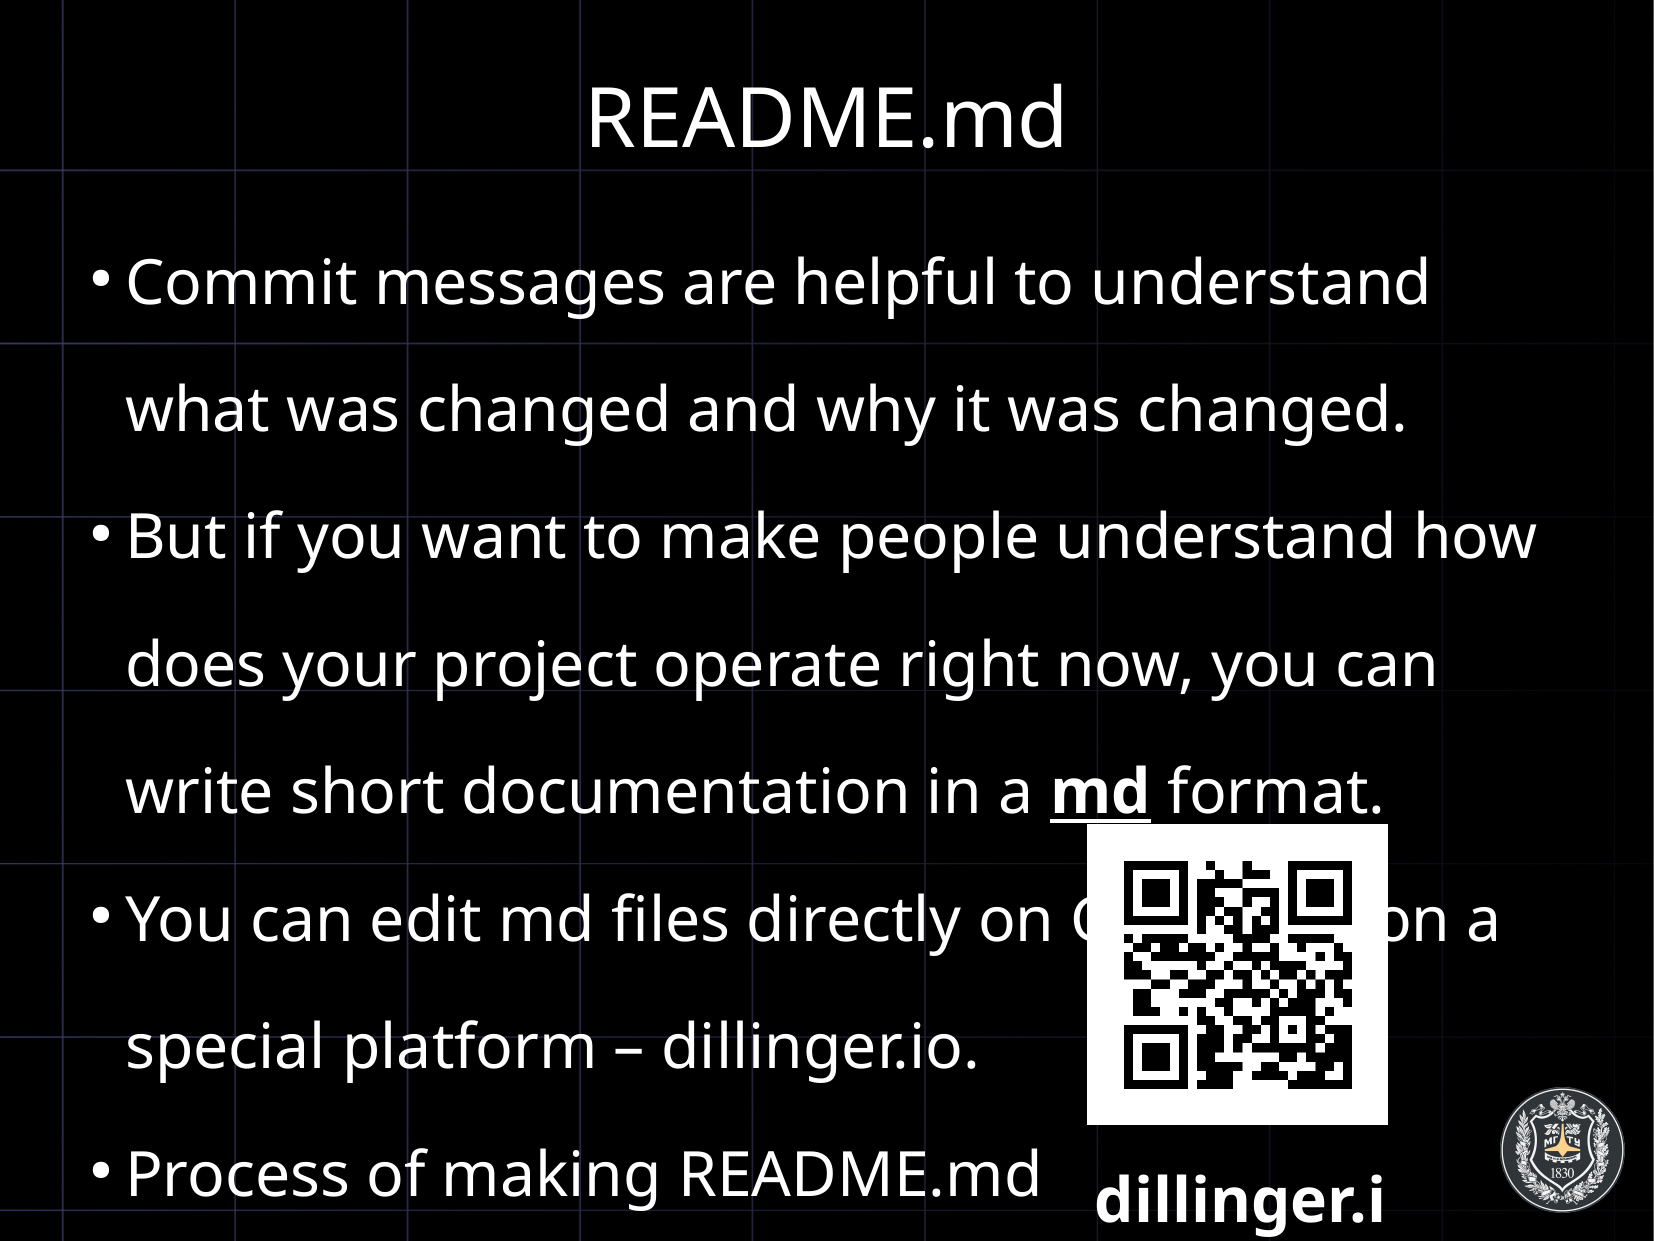

# README.md
Commit messages are helpful to understand what was changed and why it was changed.
But if you want to make people understand how does your project operate right now, you can write short documentation in a md format.
You can edit md files directly on GitHub or on a special platform – dillinger.io.
Process of making README.md
is show on video.
dillinger.io